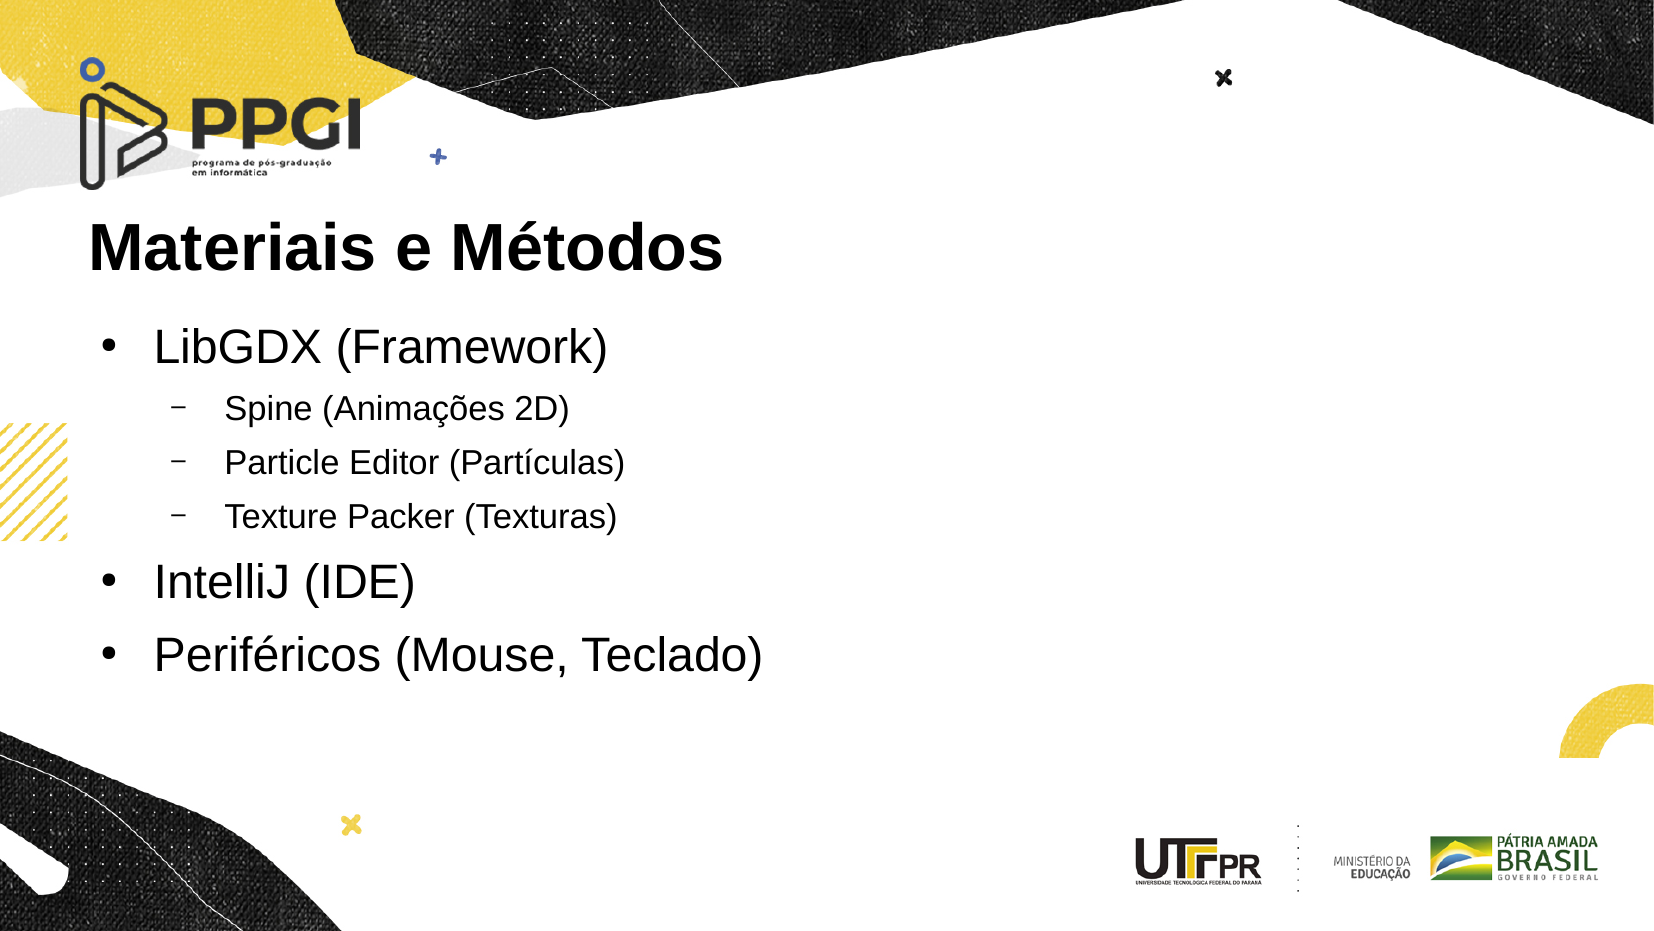

# Materiais e Métodos
LibGDX (Framework)
Spine (Animações 2D)
Particle Editor (Partículas)
Texture Packer (Texturas)
IntelliJ (IDE)
Periféricos (Mouse, Teclado)